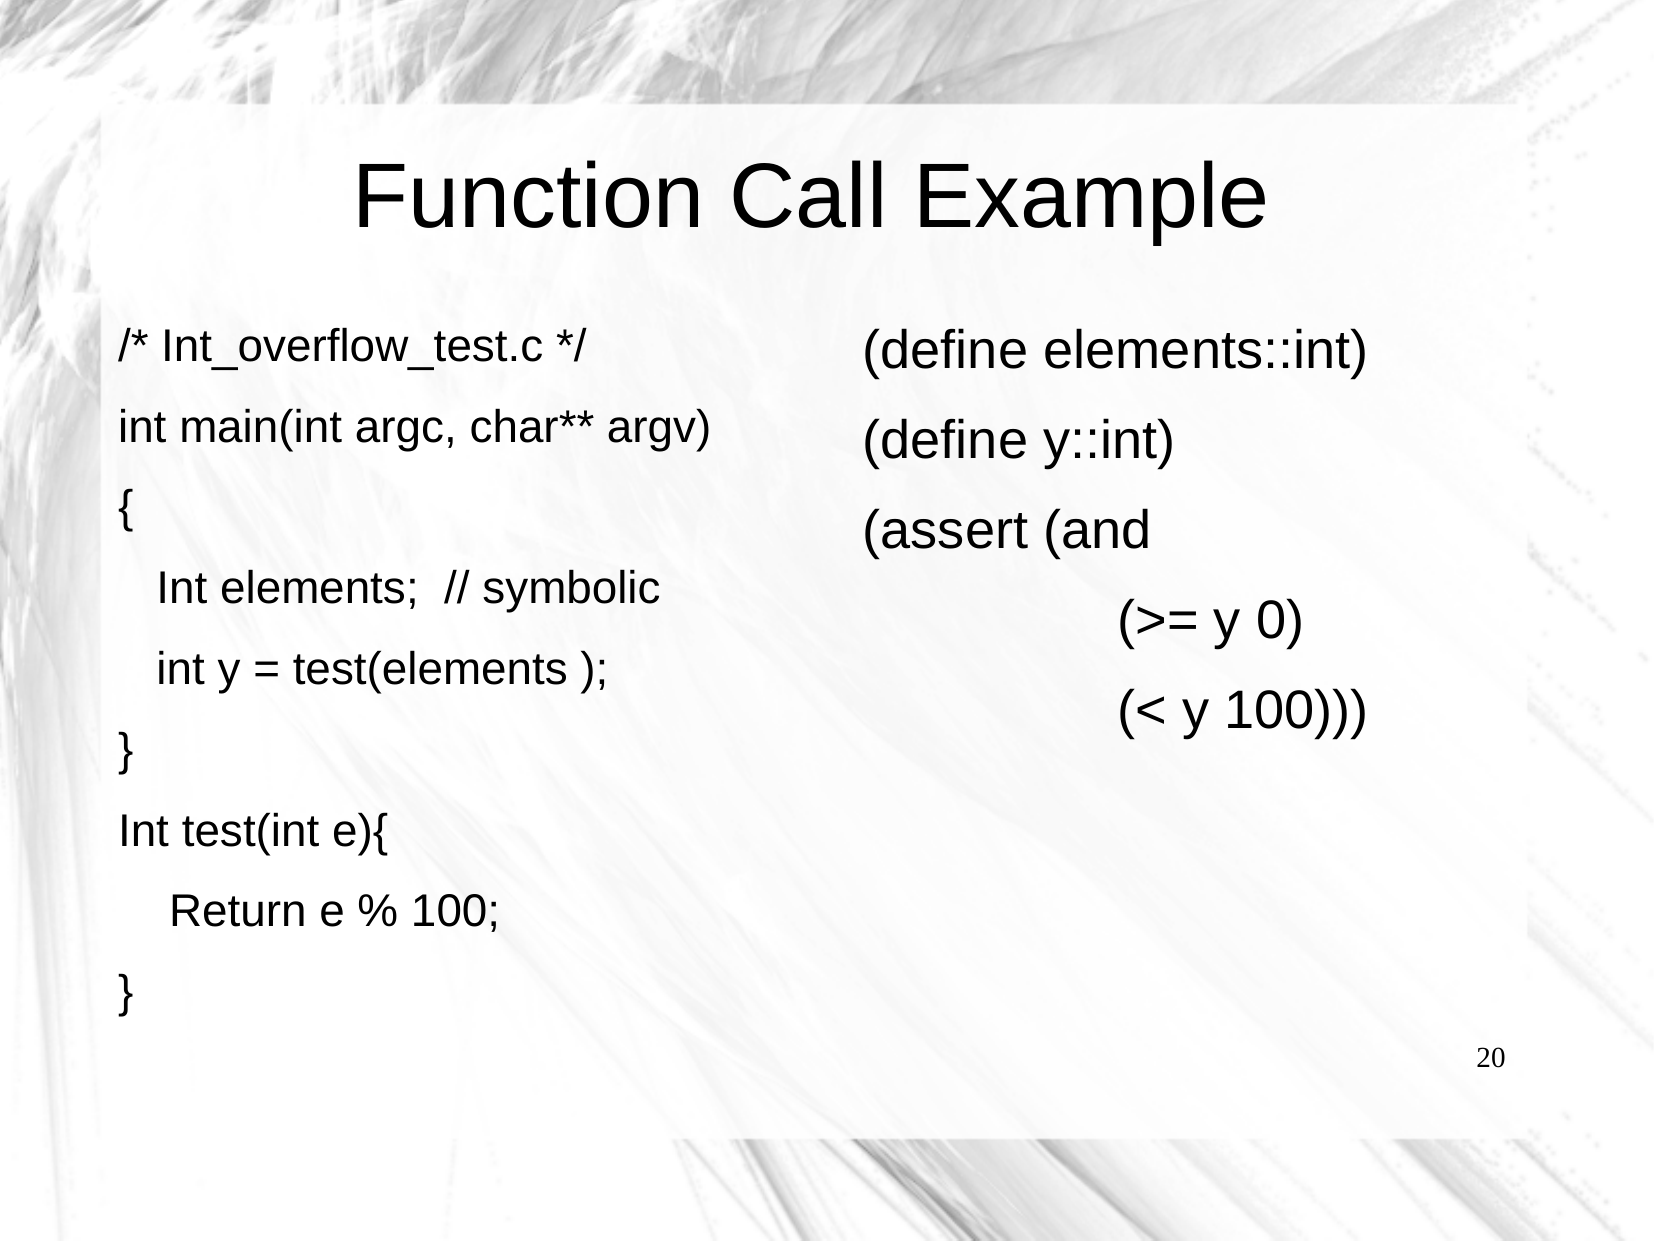

# Function Call Example
/* Int_overflow_test.c */
int main(int argc, char** argv)
{
 Int elements; // symbolic
 int y = test(elements );
}
Int test(int e){
 Return e % 100;
}
(define elements::int)
(define y::int)
(assert (and
 (>= y 0)
 (< y 100)))
20